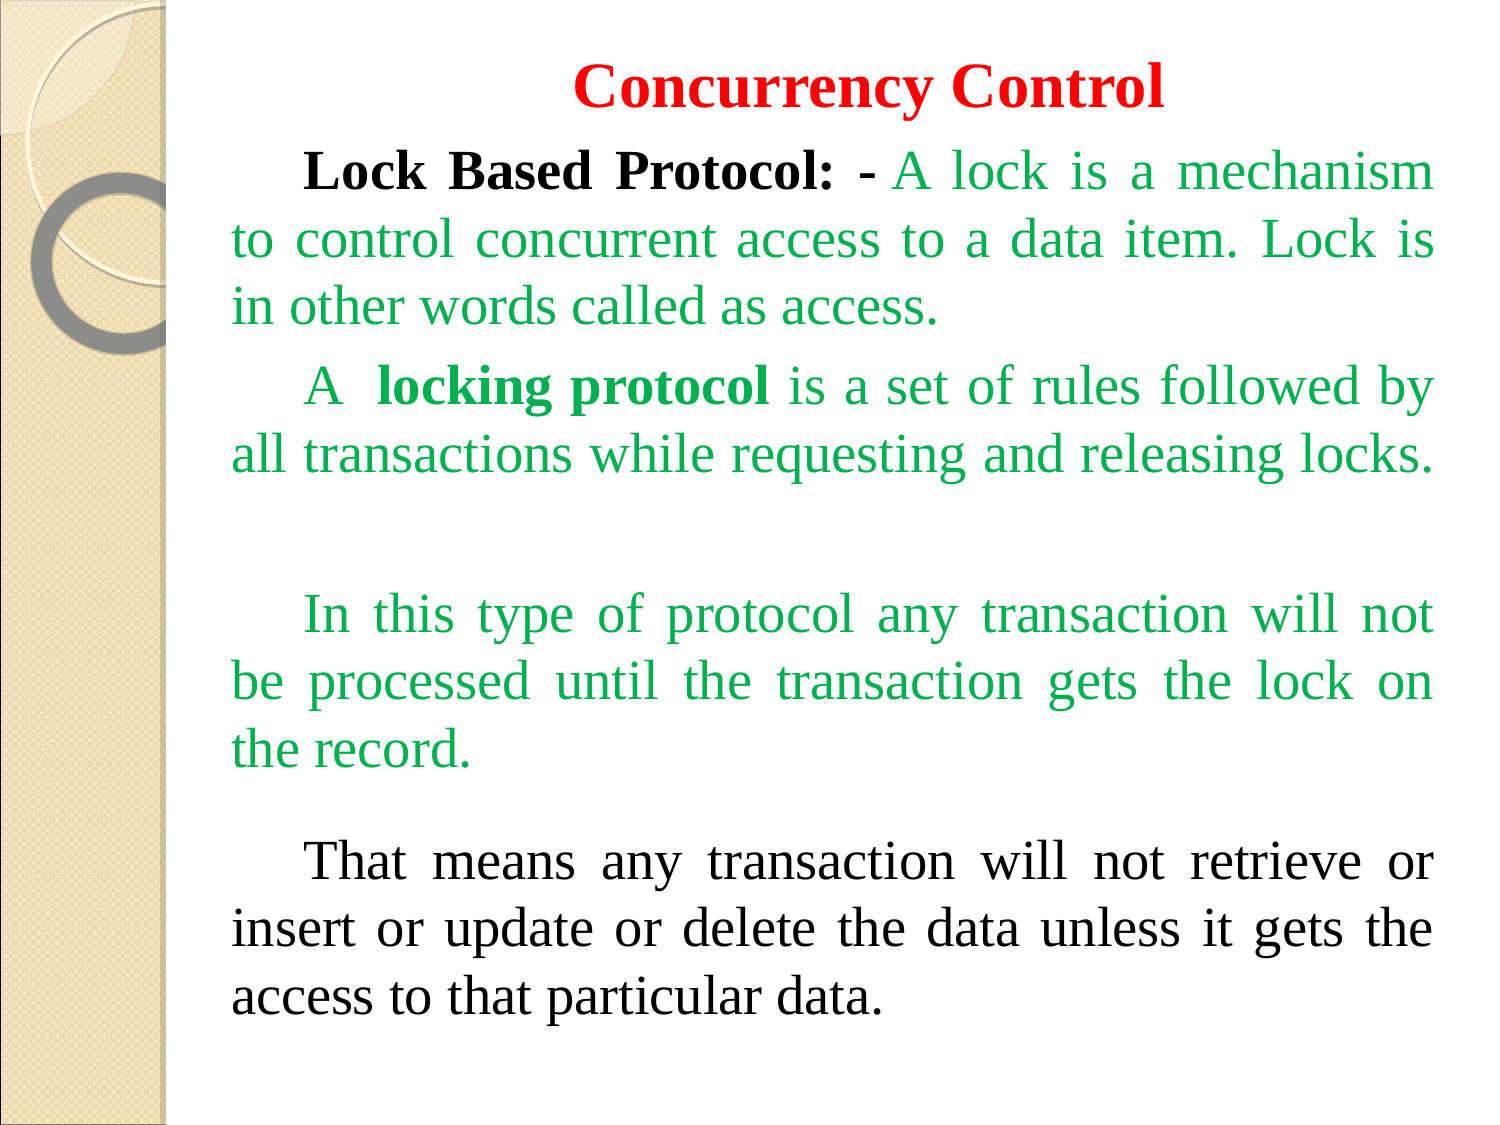

# Concurrency Control
	Lock Based Protocol: - A lock is a mechanism to control concurrent access to a data item. Lock is in other words called as access.
	A locking protocol is a set of rules followed by all transactions while requesting and releasing locks.
	In this type of protocol any transaction will not be processed until the transaction gets the lock on the record.
	That means any transaction will not retrieve or insert or update or delete the data unless it gets the access to that particular data.